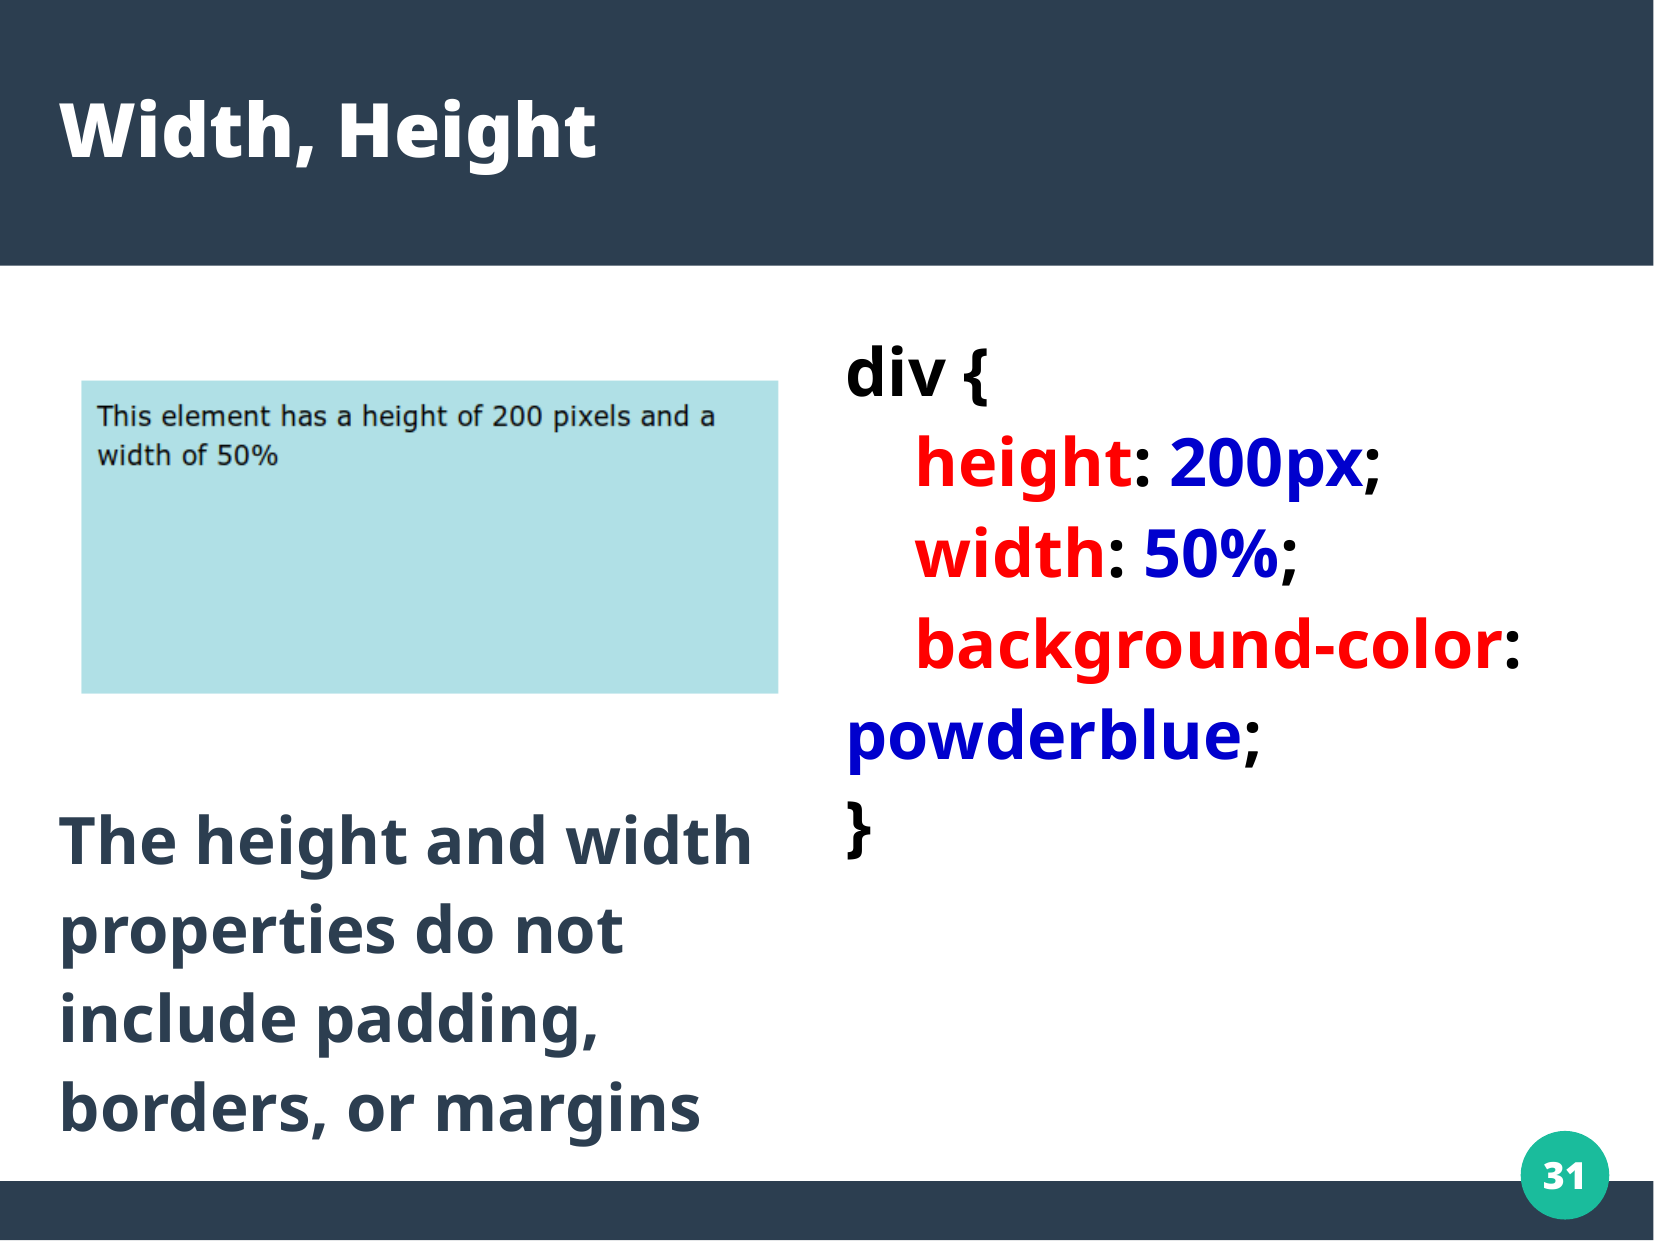

# Width, Height
The height and width properties do not include padding, borders, or margins
div {
    height: 200px;
    width: 50%;
    background-color: powderblue;
}
31